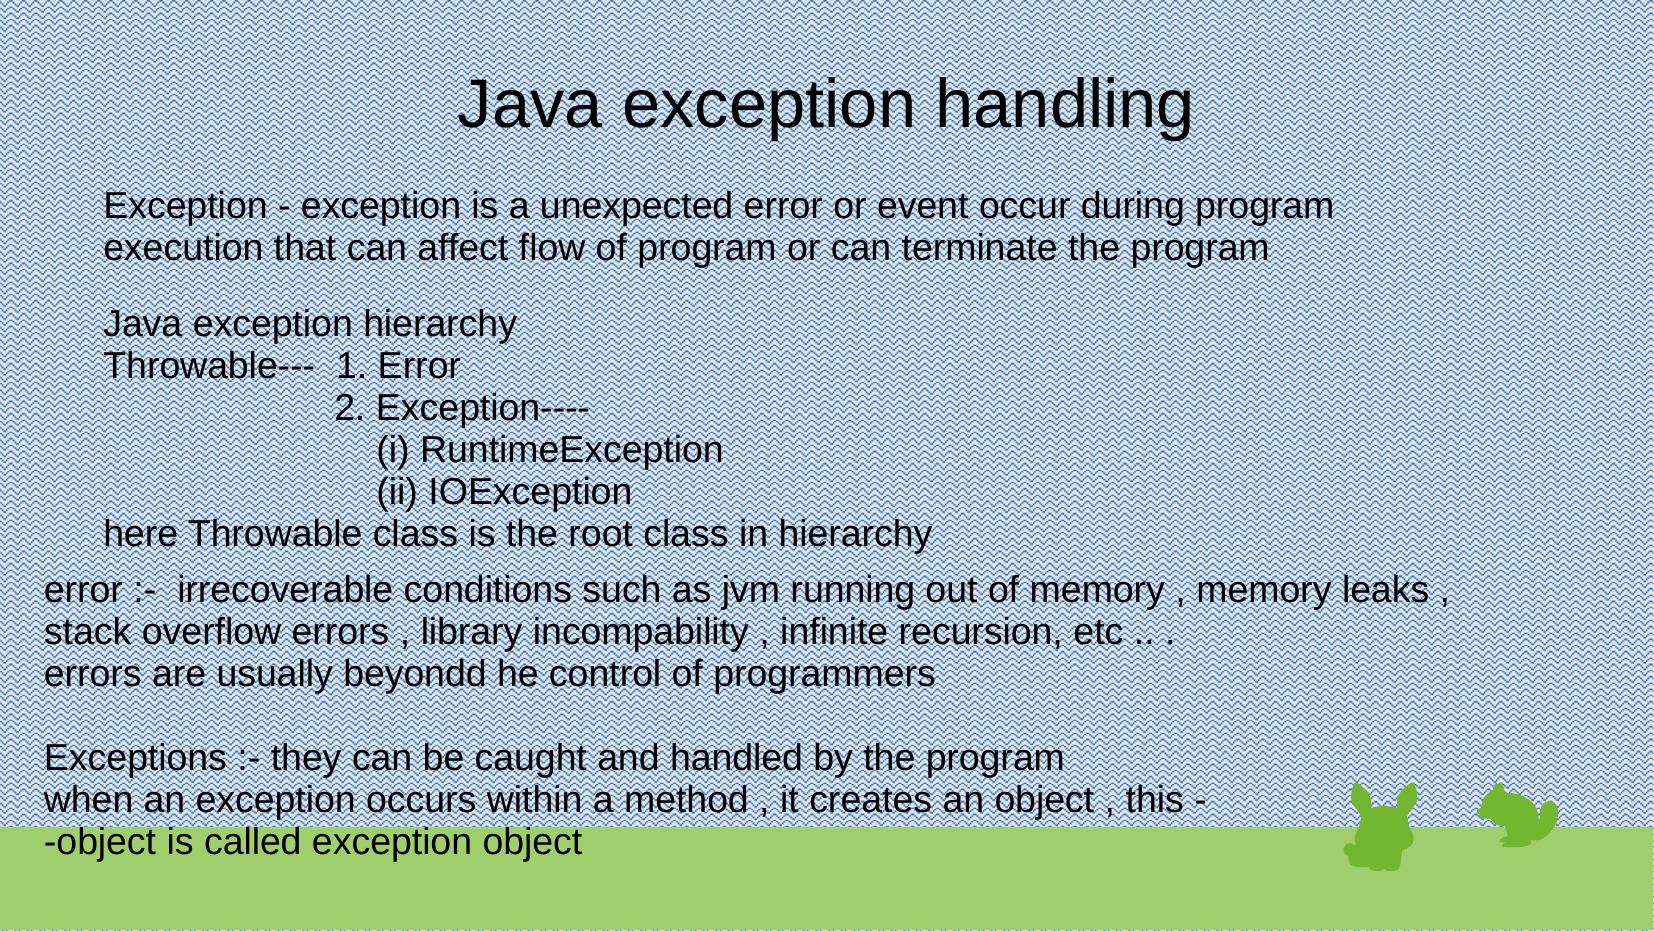

# Java exception handling
Exception - exception is a unexpected error or event occur during program execution that can affect flow of program or can terminate the program
Java exception hierarchy
Throwable--- 1. Error
 2. Exception----
 (i) RuntimeException
 (ii) IOException
here Throwable class is the root class in hierarchy
error :- irrecoverable conditions such as jvm running out of memory , memory leaks ,
stack overflow errors , library incompability , infinite recursion, etc .. .
errors are usually beyondd he control of programmers
Exceptions :- they can be caught and handled by the program
when an exception occurs within a method , it creates an object , this -
-object is called exception object